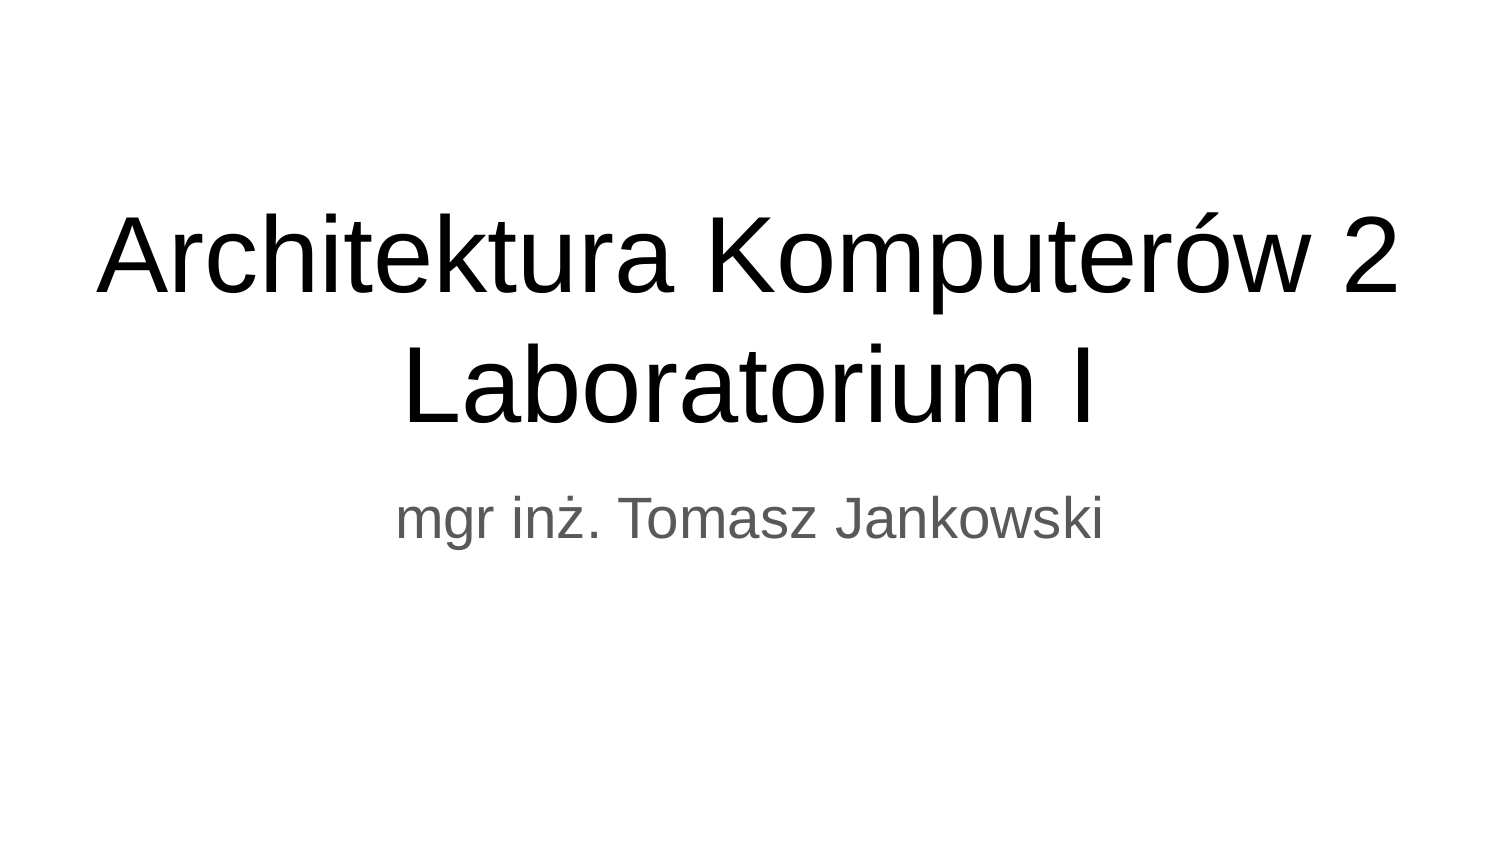

# Architektura Komputerów 2 Laboratorium I
mgr inż. Tomasz Jankowski